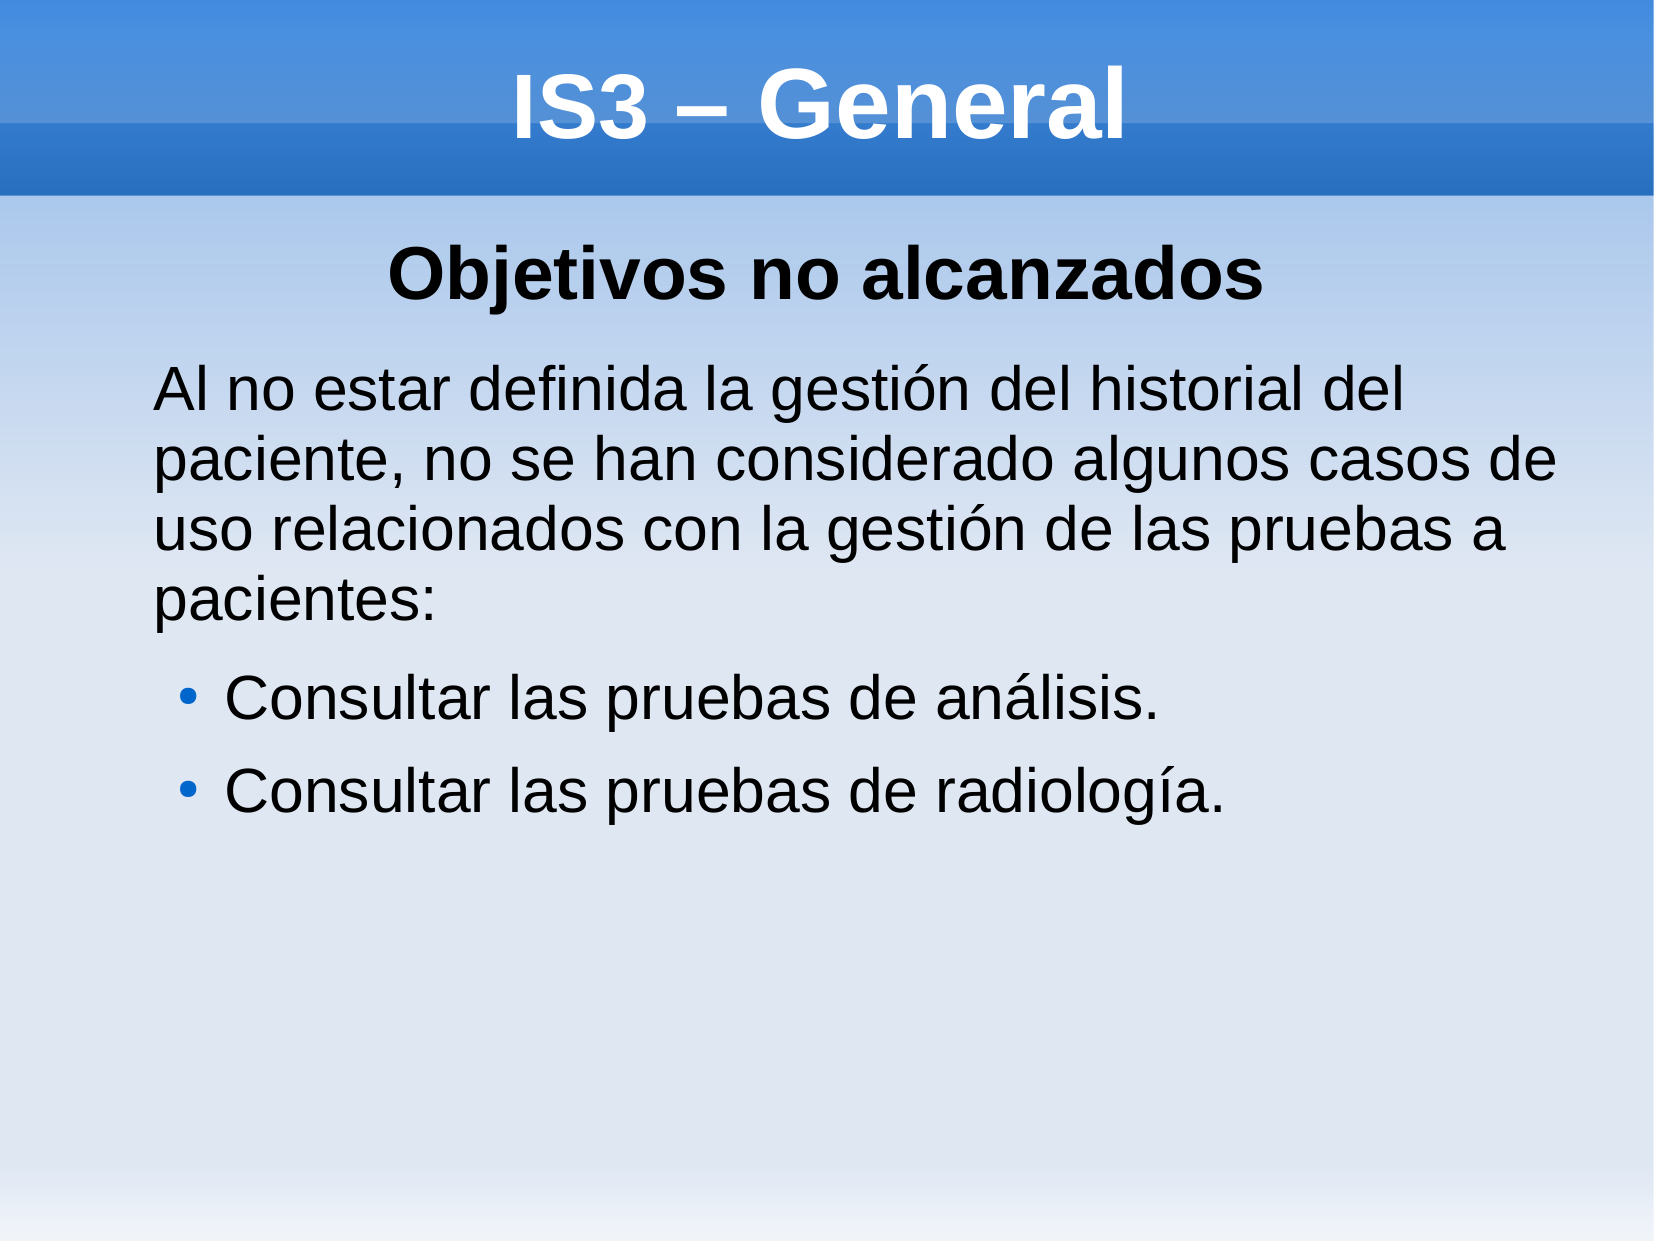

# IS3 – General
Objetivos no alcanzados
Al no estar definida la gestión del historial del paciente, no se han considerado algunos casos de uso relacionados con la gestión de las pruebas a pacientes:
Consultar las pruebas de análisis.
Consultar las pruebas de radiología.